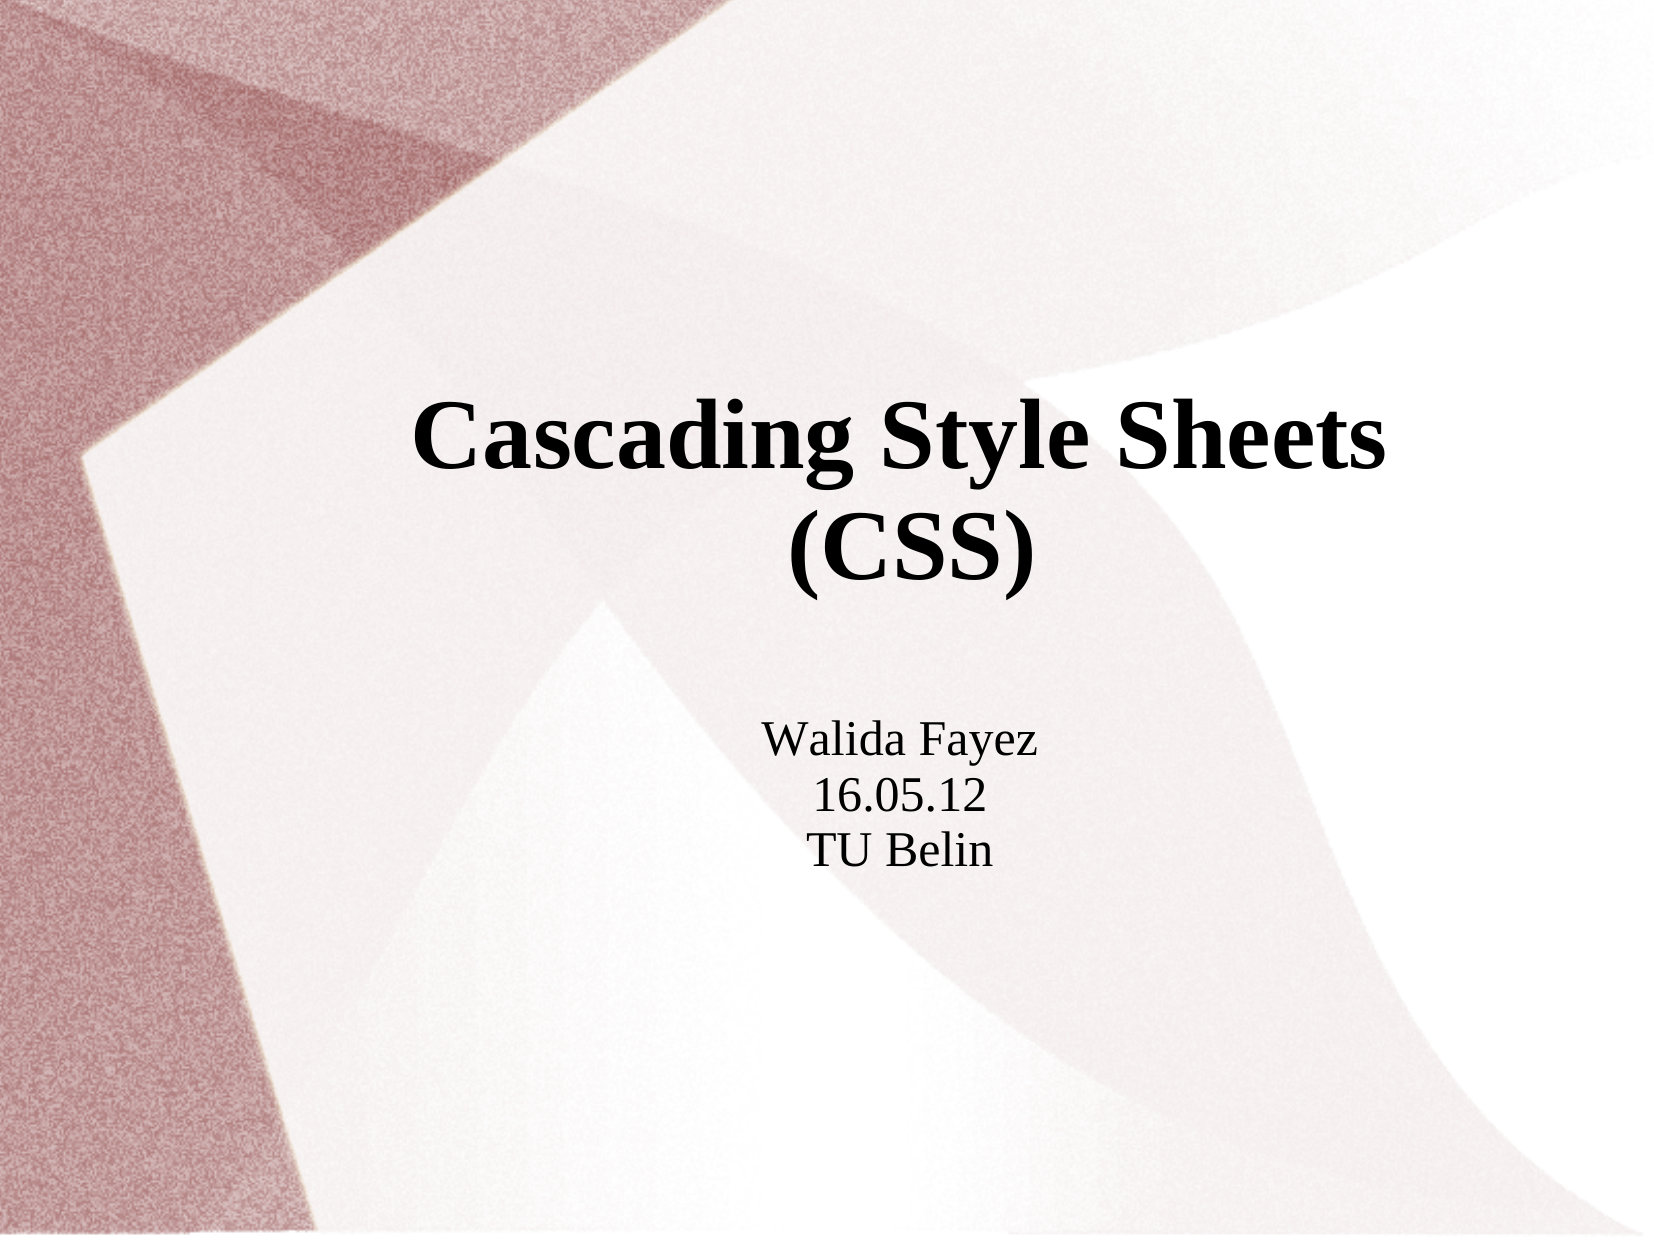

# Cascading Style Sheets
 (CSS)
Walida Fayez
16.05.12
TU Belin